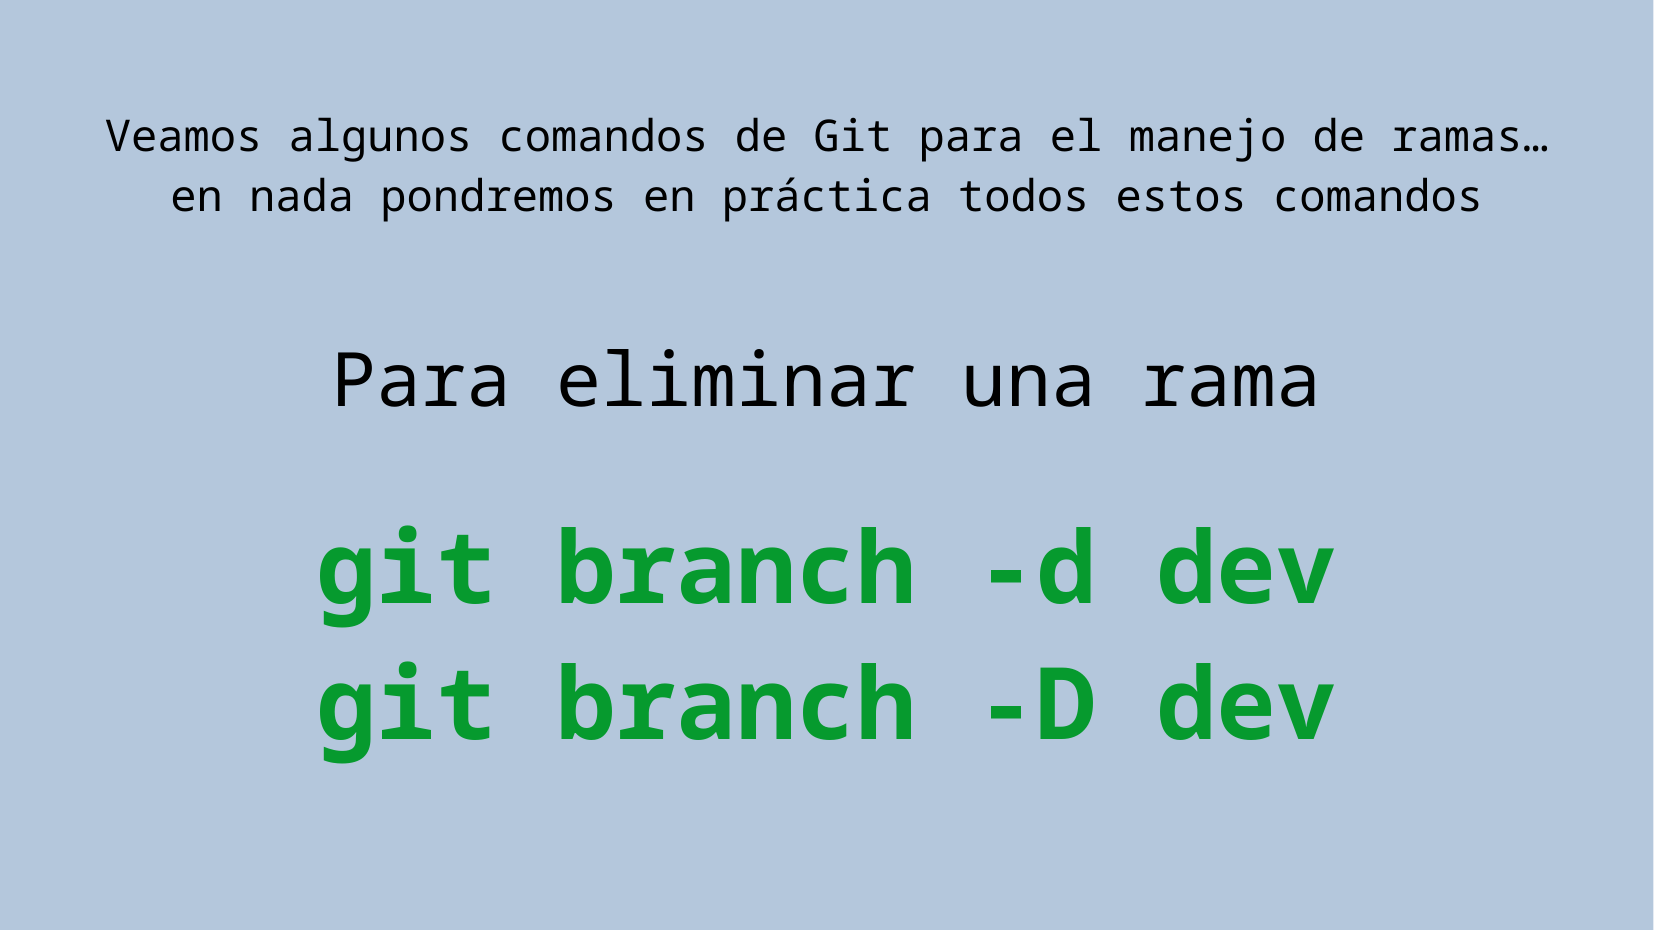

# Veamos algunos comandos de Git para el manejo de ramas… en nada pondremos en práctica todos estos comandos
Para eliminar una rama
git branch -d dev
git branch -D dev